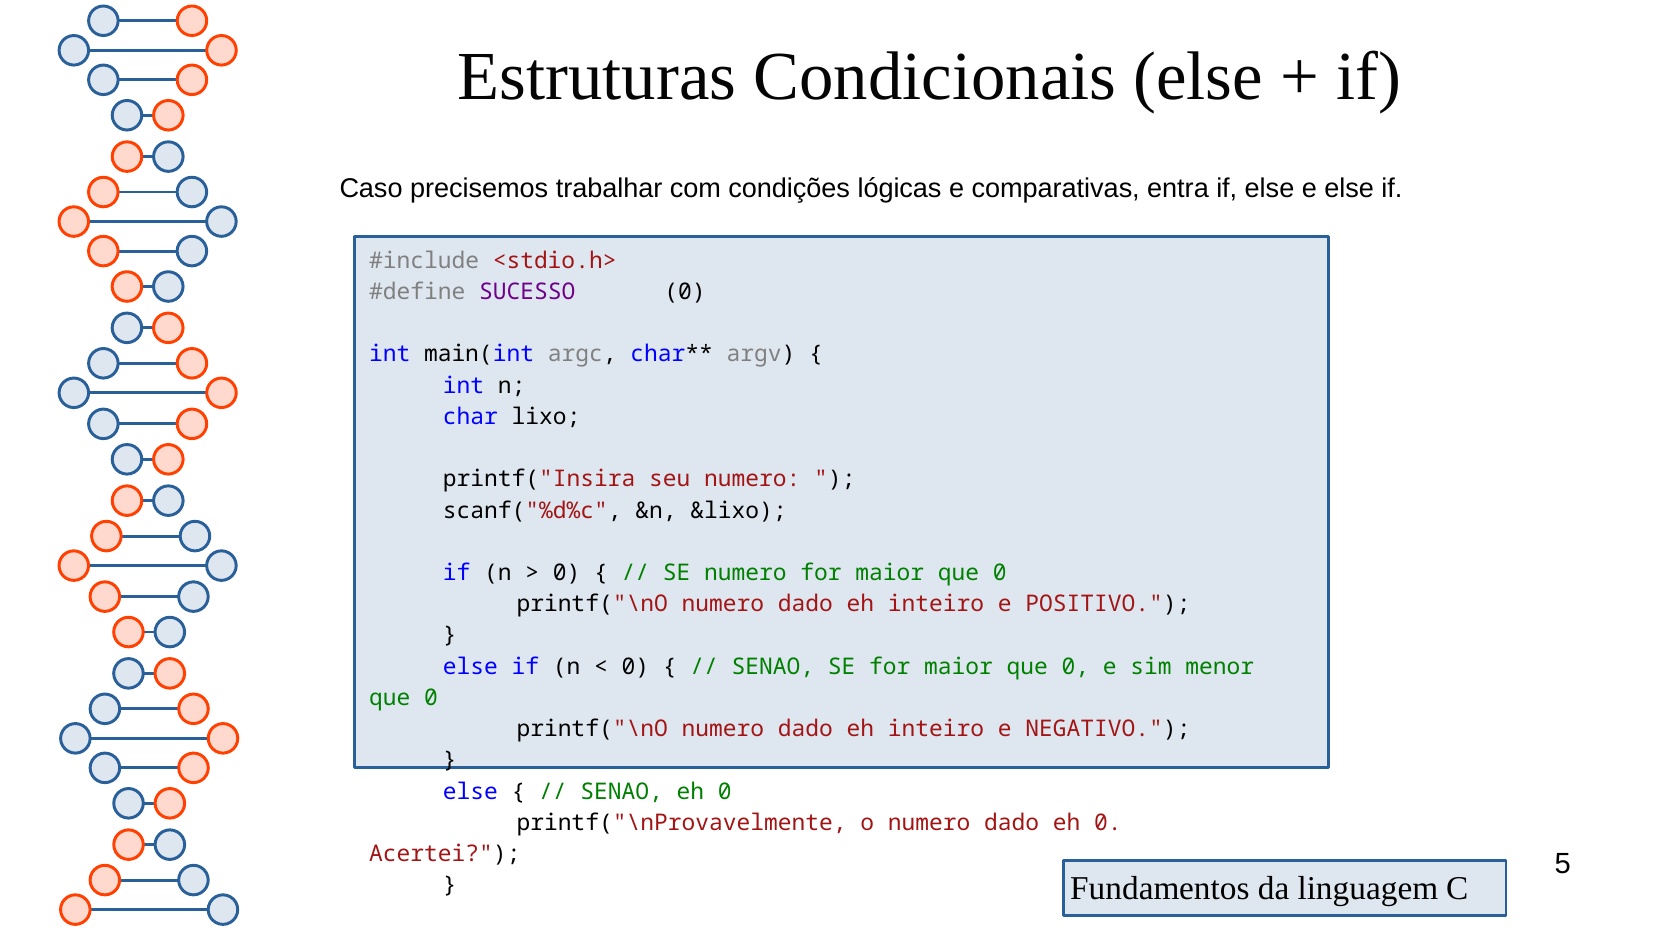

# Estruturas Condicionais (else + if)
Caso precisemos trabalhar com condições lógicas e comparativas, entra if, else e else if.
#include <stdio.h>
#define SUCESSO		(0)
int main(int argc, char** argv) {
	int n;
	char lixo;
	printf("Insira seu numero: ");
	scanf("%d%c", &n, &lixo);
	if (n > 0) { // SE numero for maior que 0
		printf("\nO numero dado eh inteiro e POSITIVO.");
	}
	else if (n < 0) { // SENAO, SE for maior que 0, e sim menor que 0
		printf("\nO numero dado eh inteiro e NEGATIVO.");
	}
	else { // SENAO, eh 0
		printf("\nProvavelmente, o numero dado eh 0. Acertei?");
	}
	return SUCESSO;
}
5
Fundamentos da linguagem C